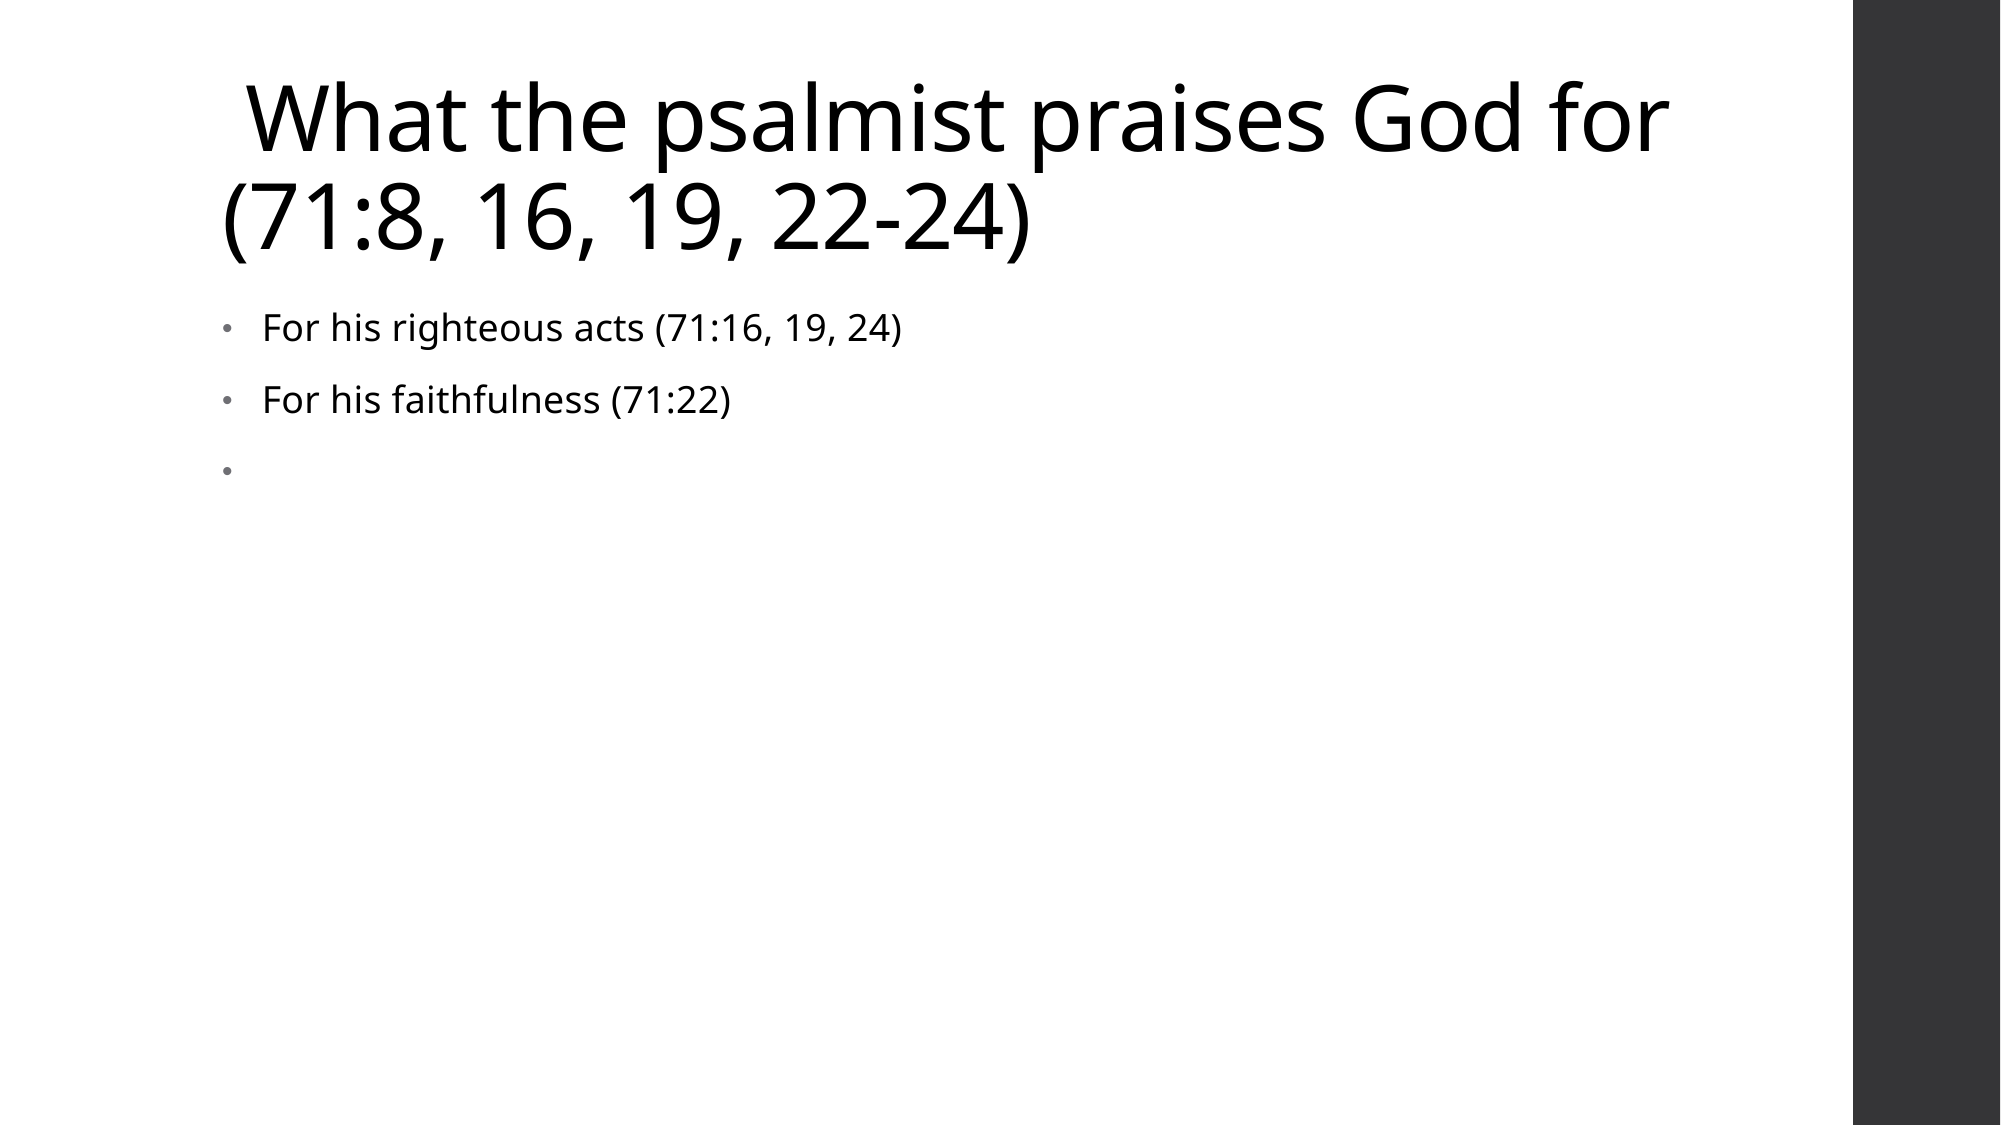

# What the psalmist praises God for (71:8, 16, 19, 22-24)
 For his righteous acts (71:16, 19, 24)
 For his faithfulness (71:22)